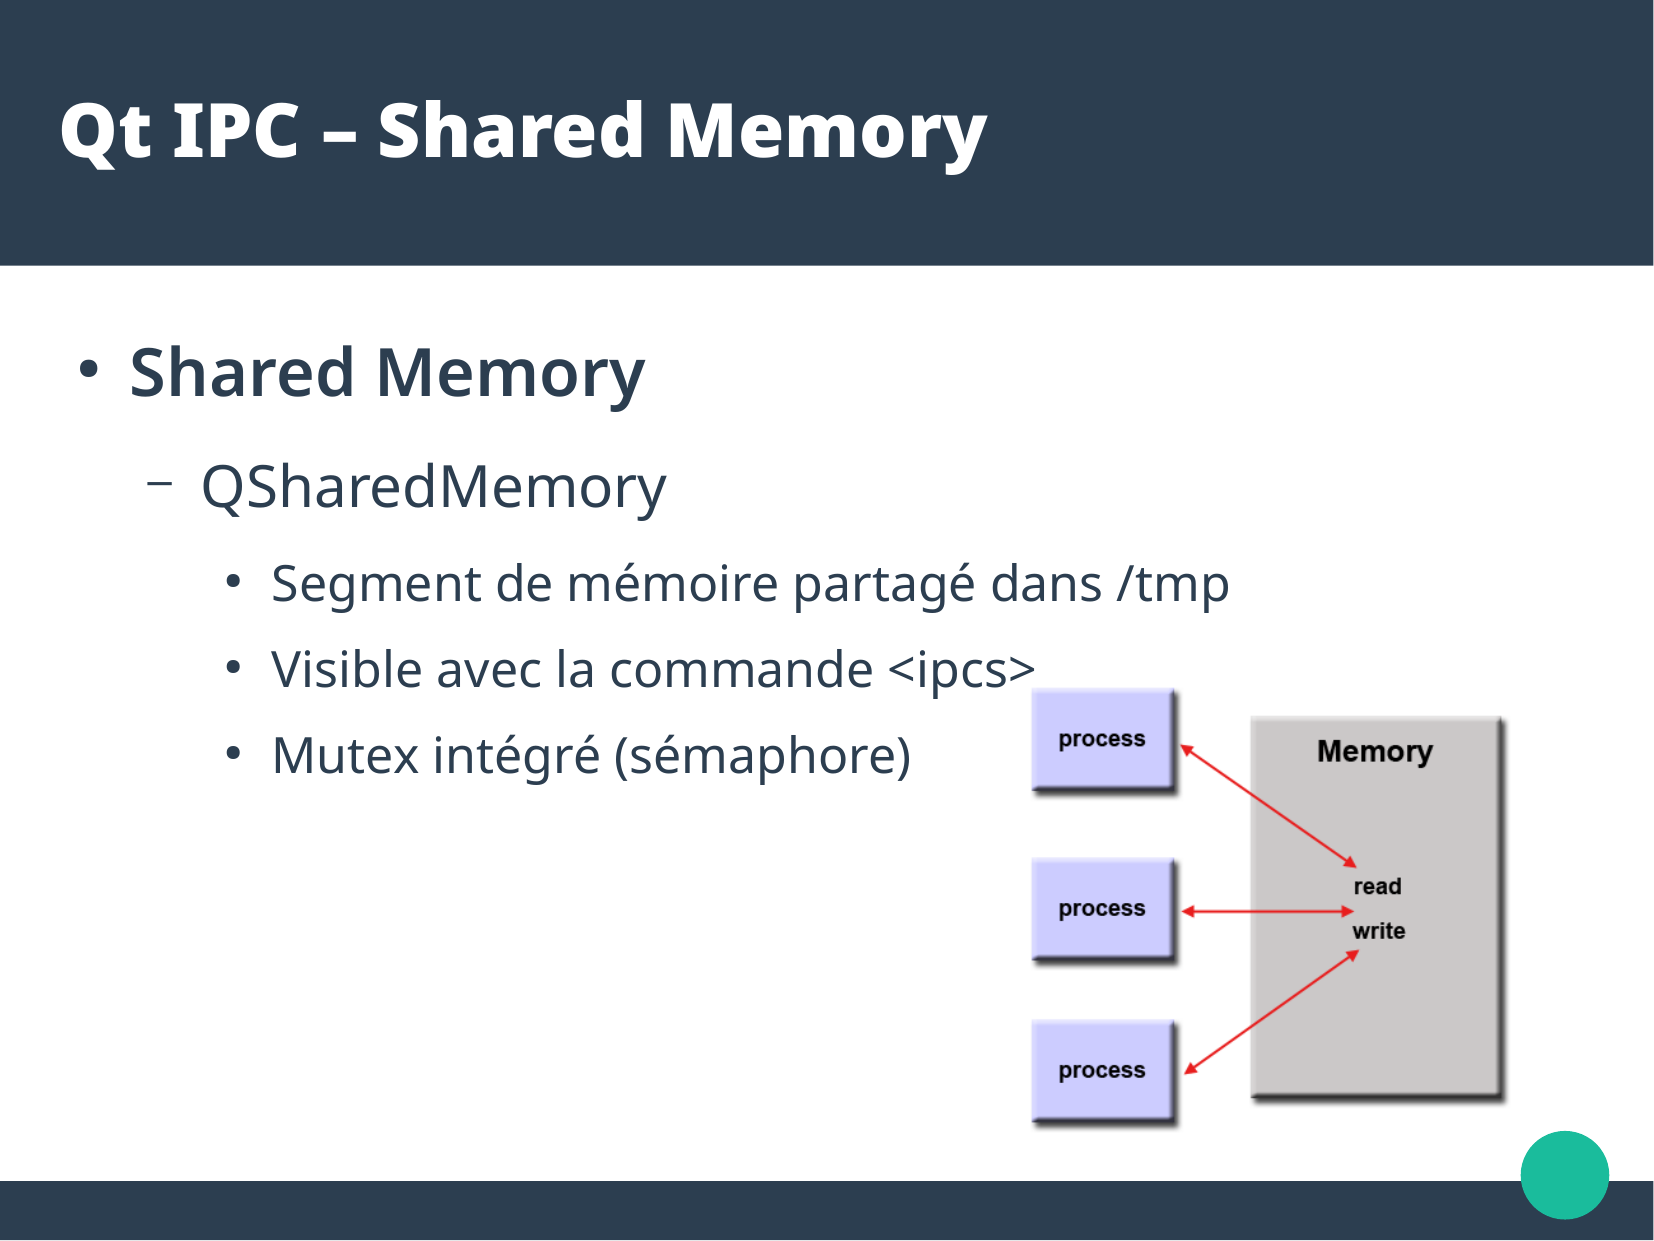

# Qt IPC – Shared Memory
Shared Memory
QSharedMemory
Segment de mémoire partagé dans /tmp
Visible avec la commande <ipcs>
Mutex intégré (sémaphore)